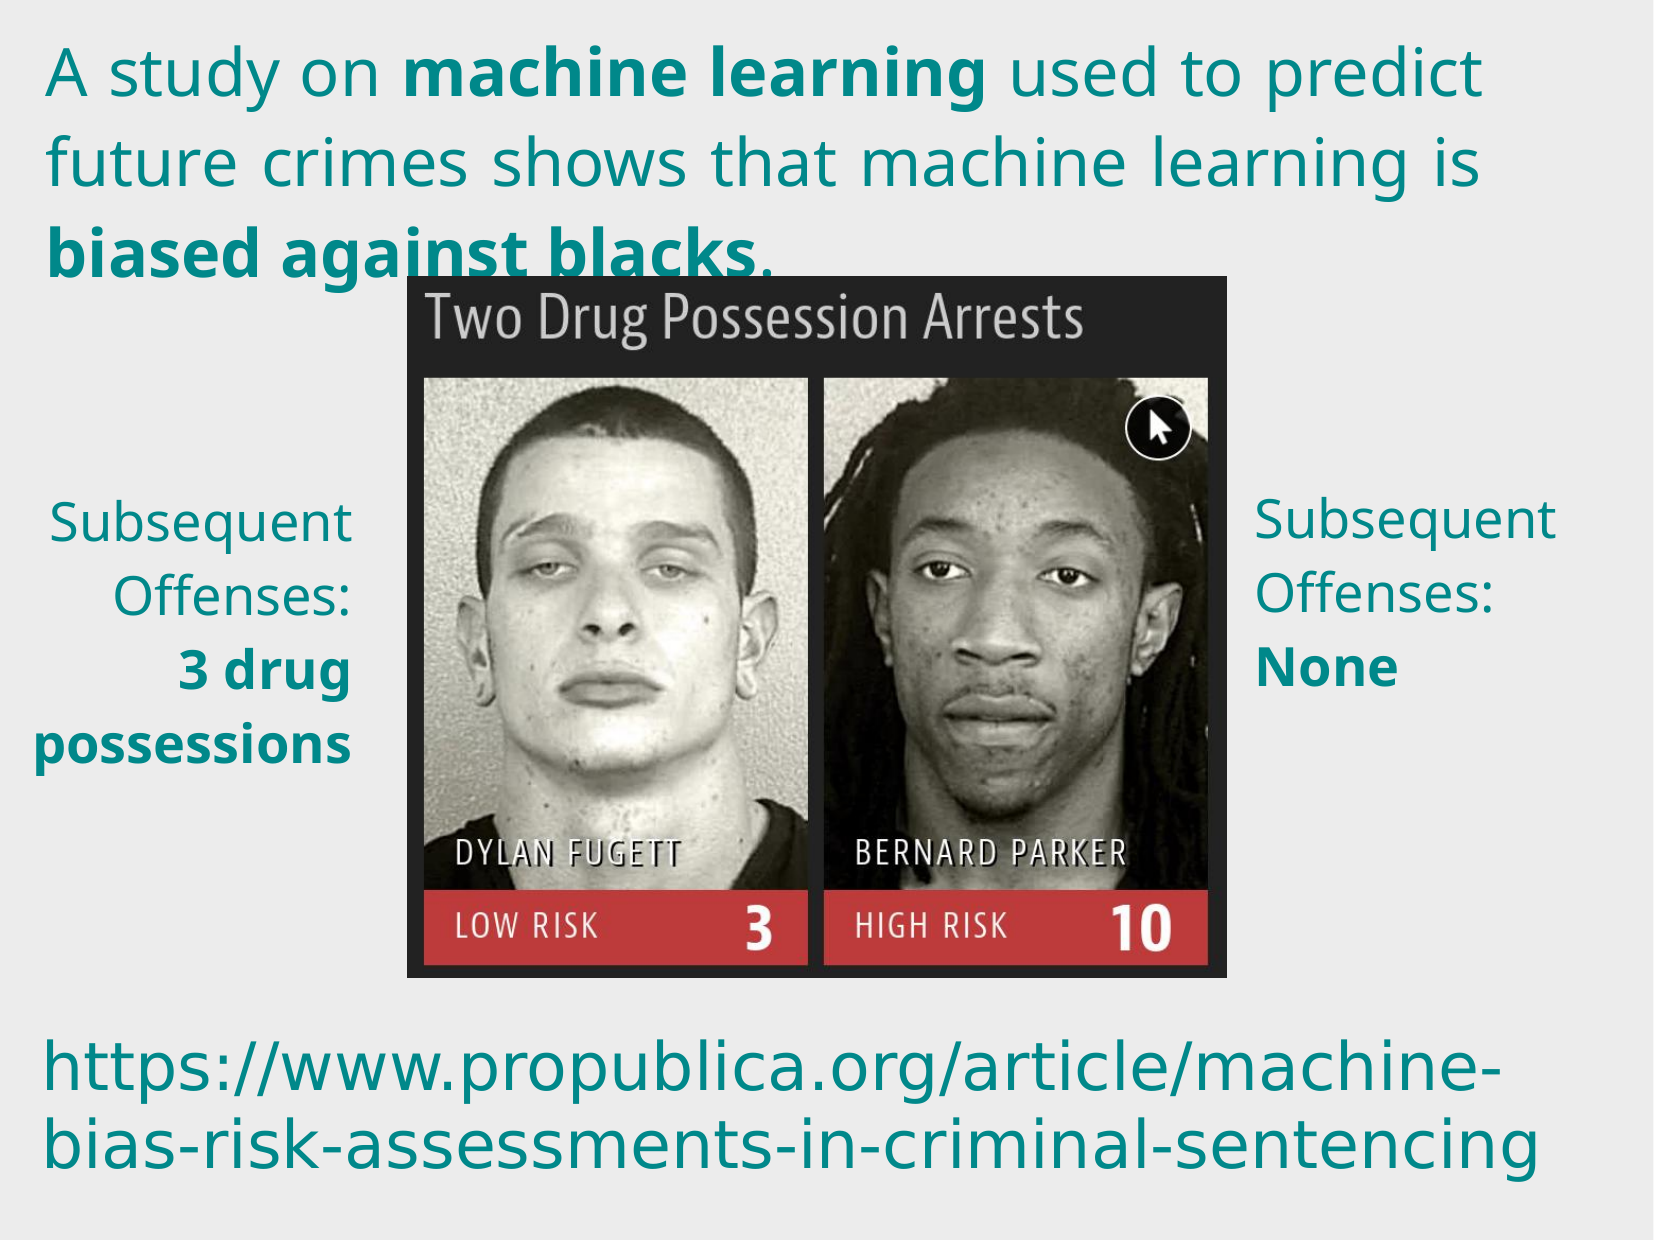

A study on machine learning used to predict future crimes shows that machine learning is biased against blacks.
Subsequent
Offenses:
None
Subsequent
Offenses:
3 drug possessions
https://www.propublica.org/article/machine-bias-risk-assessments-in-criminal-sentencing